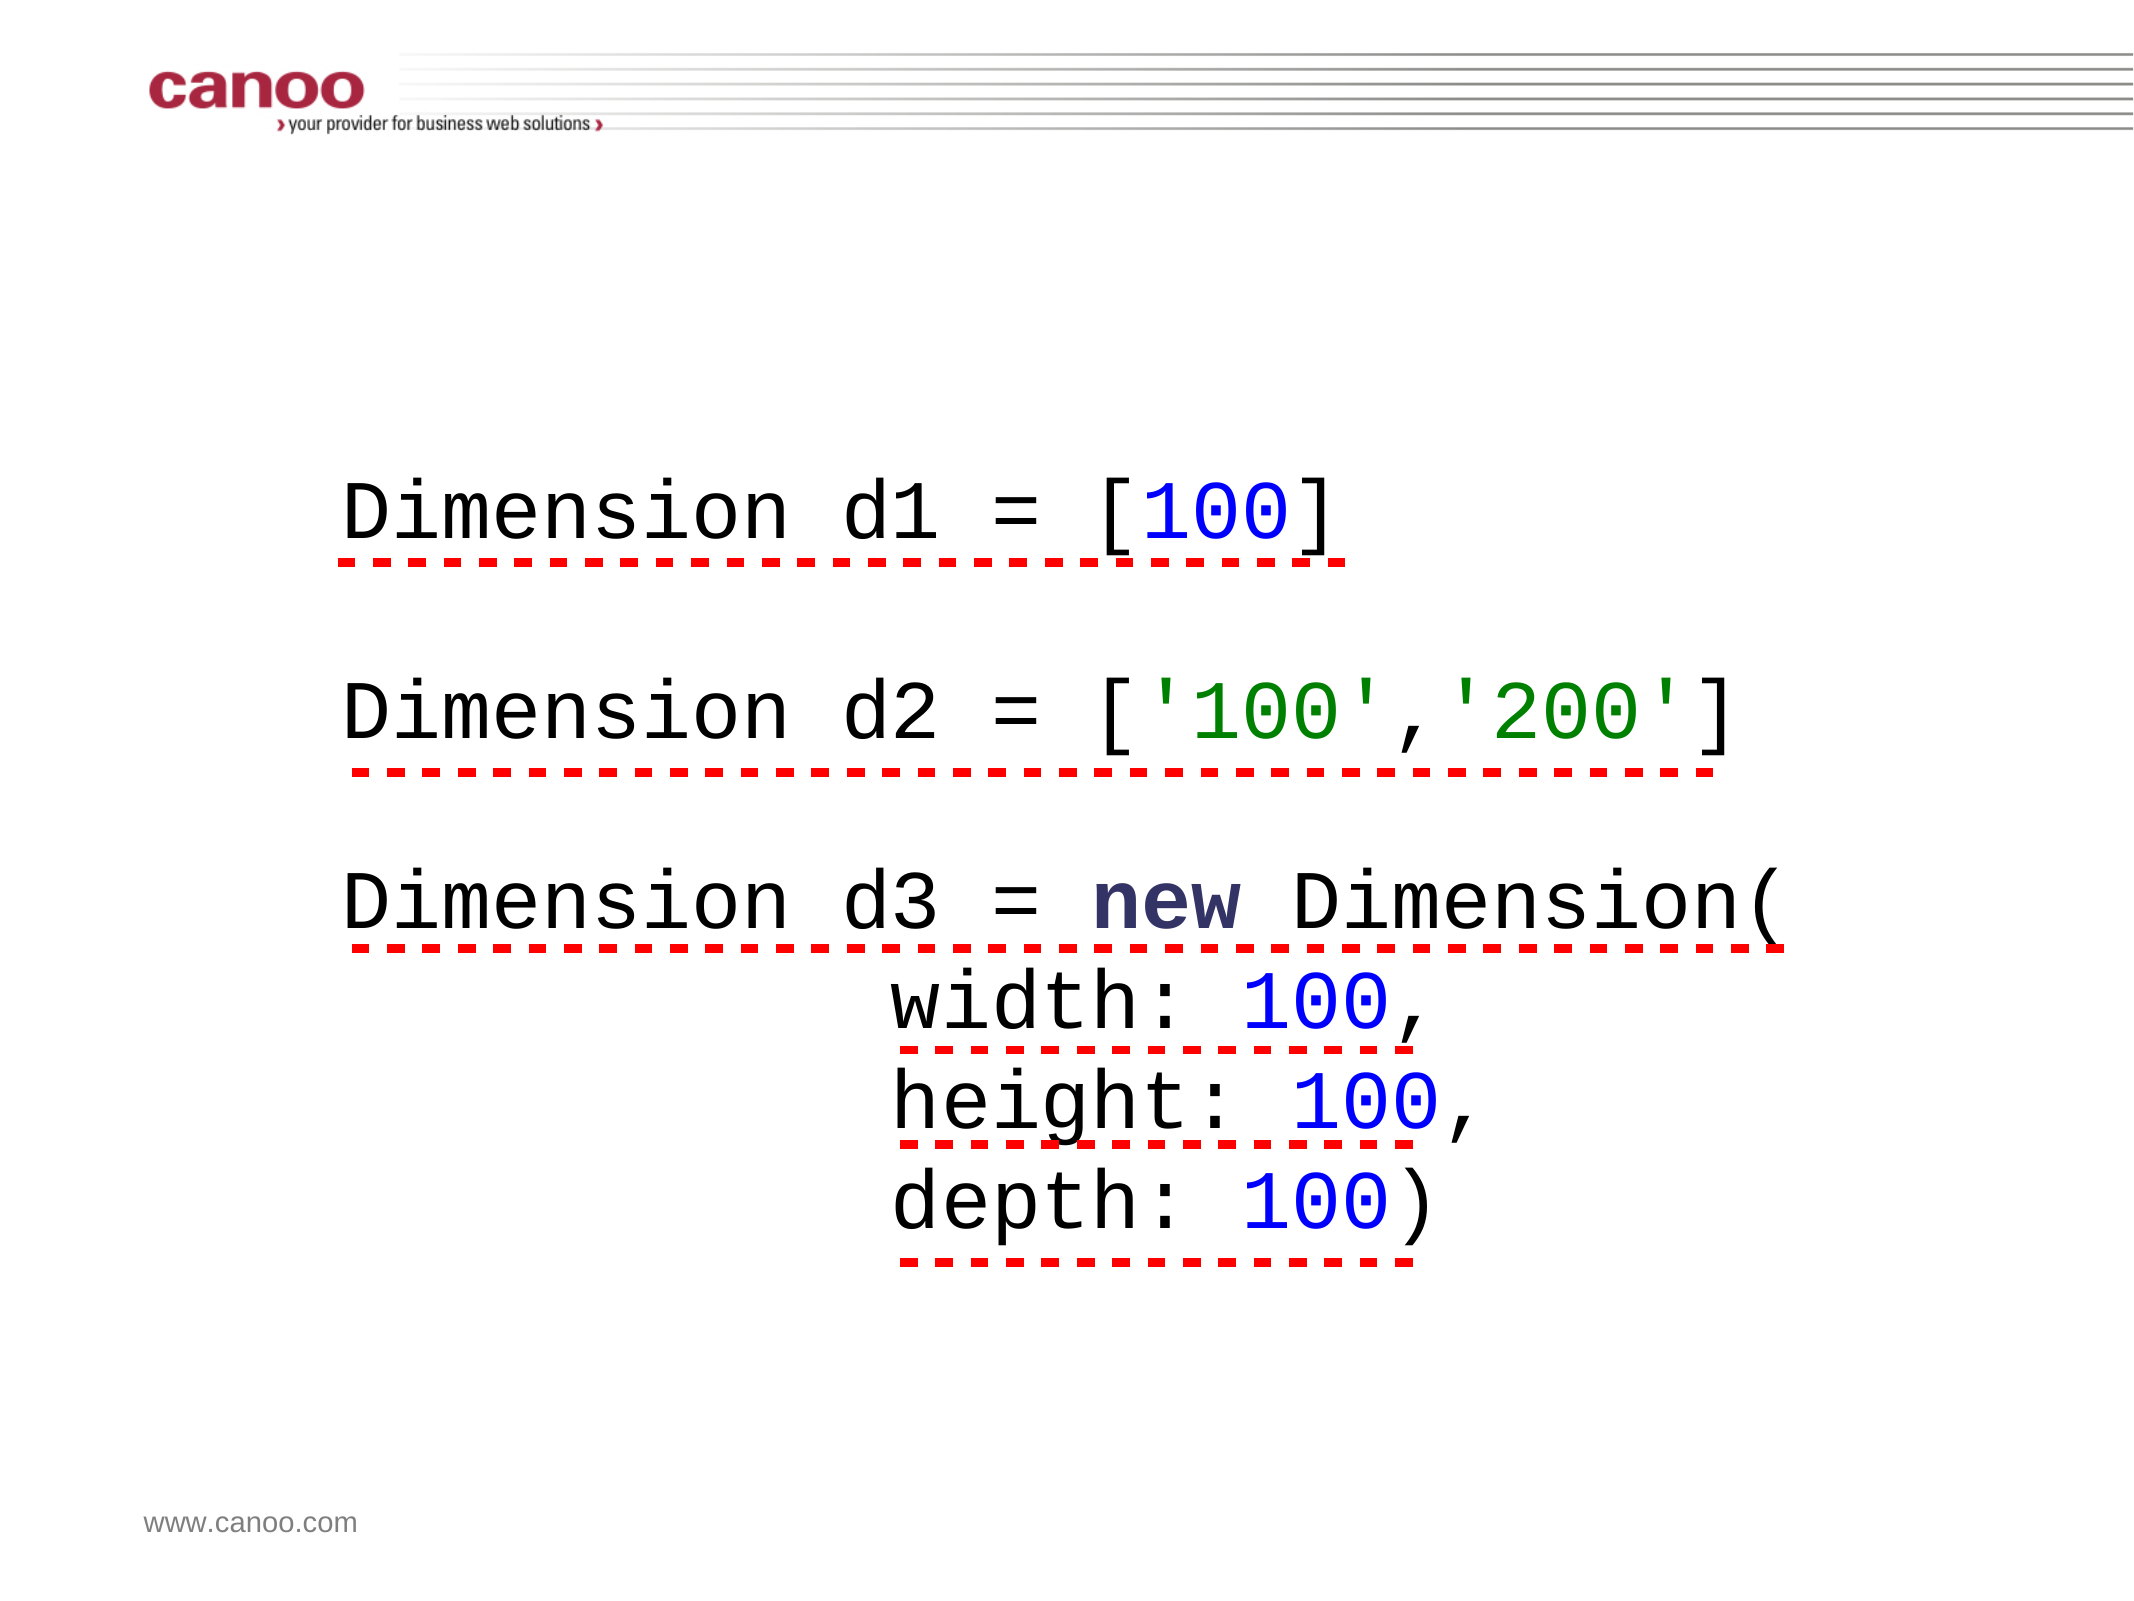

Dimension d1 = [100]
Dimension d2 = ['100','200']
Dimension d3 = new Dimension(
 width: 100,
 height: 100,
 depth: 100)